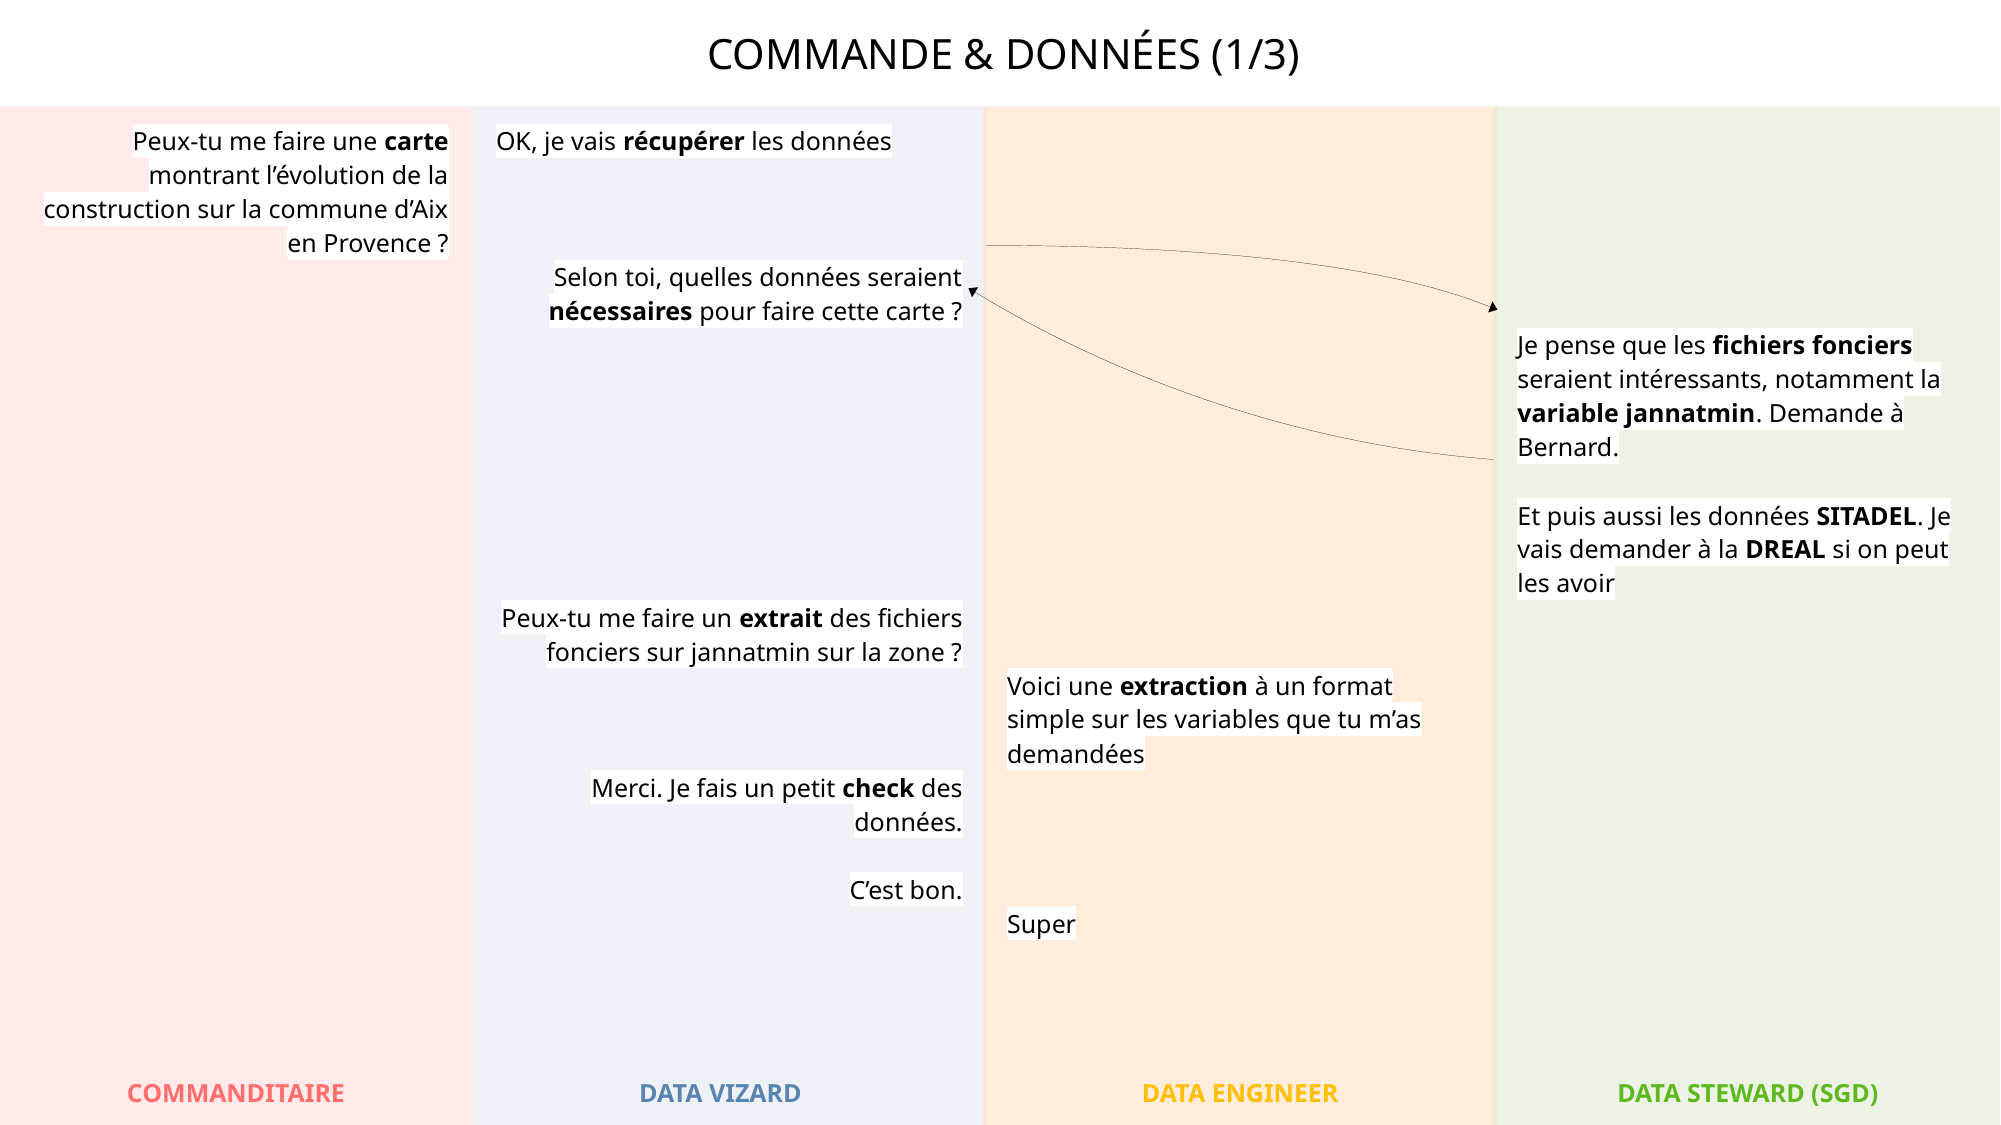

Commande & données (1/3)
Peux-tu me faire une carte montrant l’évolution de la construction sur la commune d’Aix en Provence ?
OK, je vais récupérer les données
Selon toi, quelles données seraient nécessaires pour faire cette carte ?
Peux-tu me faire un extrait des fichiers fonciers sur jannatmin sur la zone ?
Merci. Je fais un petit check des données.
C’est bon.
Voici une extraction à un format simple sur les variables que tu m’as demandées
Super
Je pense que les fichiers fonciers seraient intéressants, notamment la variable jannatmin. Demande à Bernard.
Et puis aussi les données SITADEL. Je vais demander à la DREAL si on peut les avoir
COMMANDITAIRE
DATA VIZARD
DATA ENGINEER
DATA STEWARD (SGD)